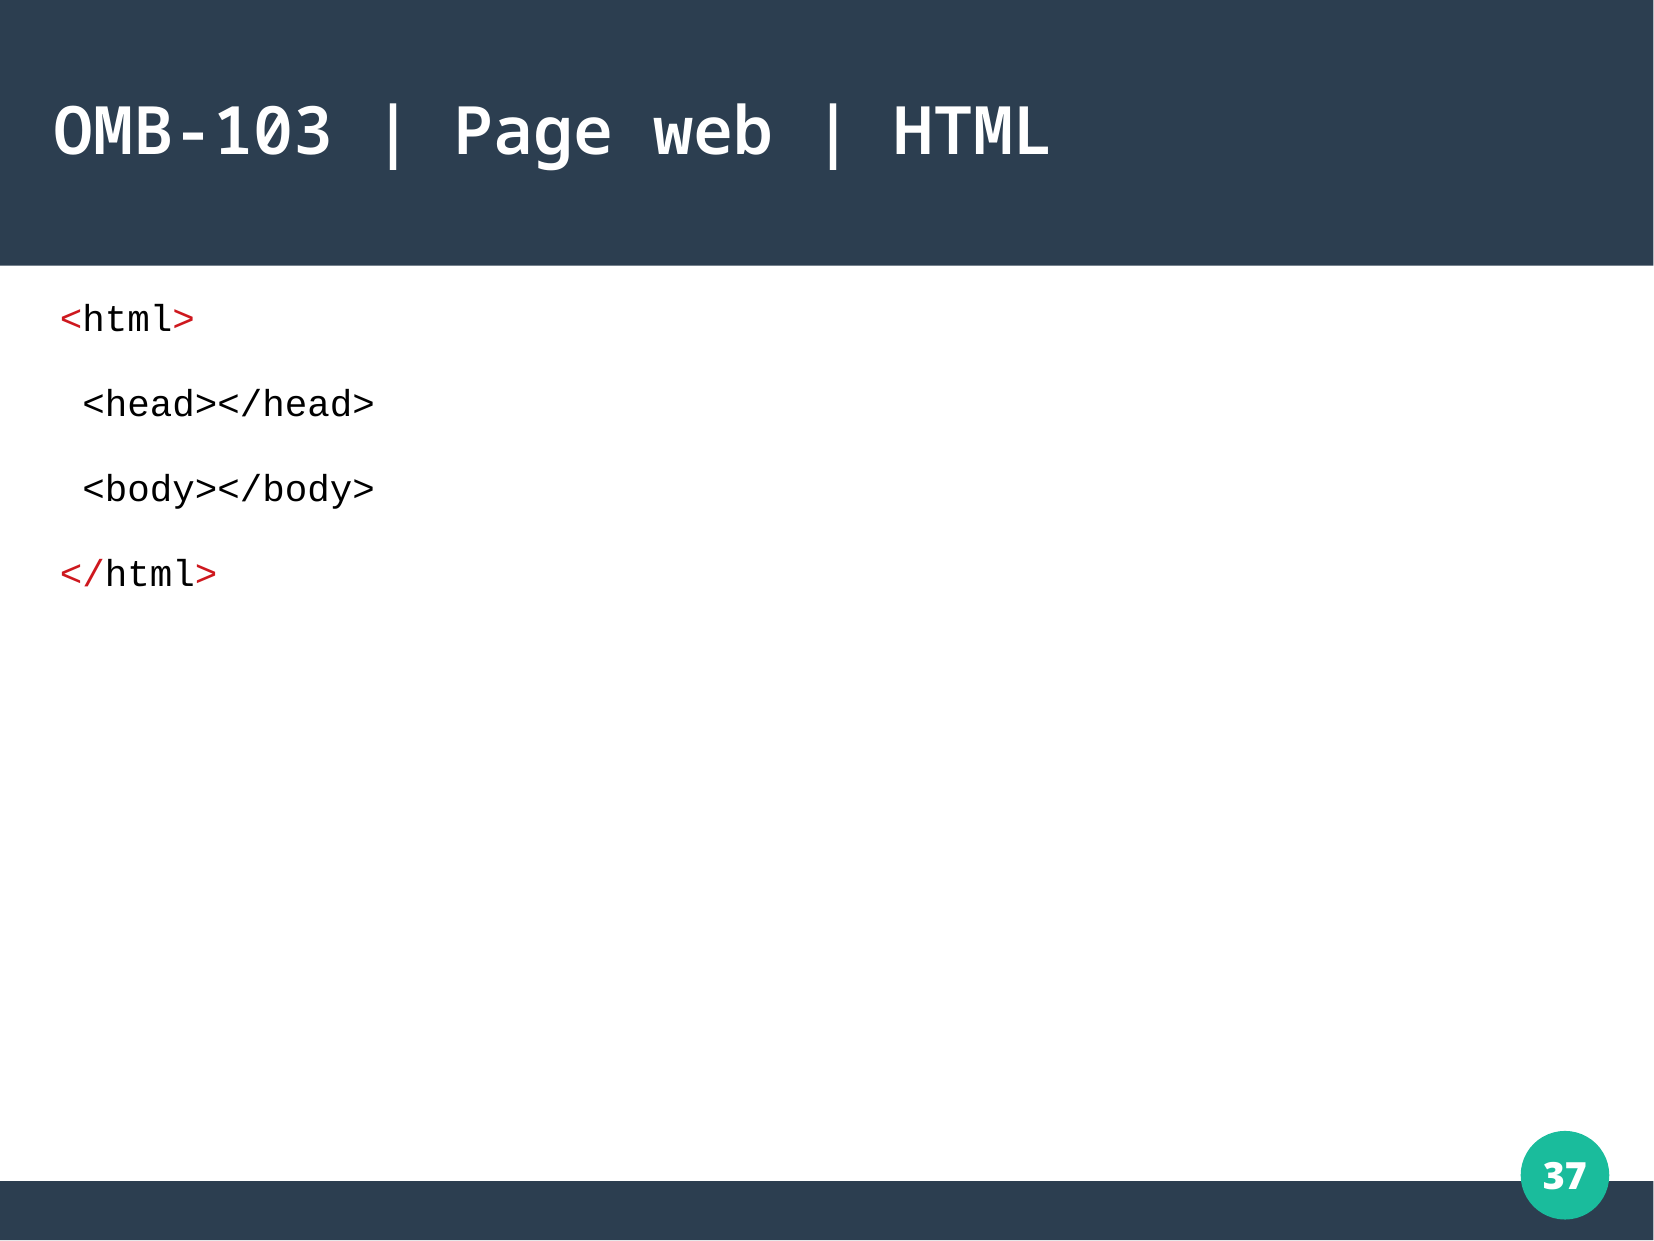

OMB-103 | Page web | HTML
<html>
 <head></head>
 <body></body>
</html>
#
37